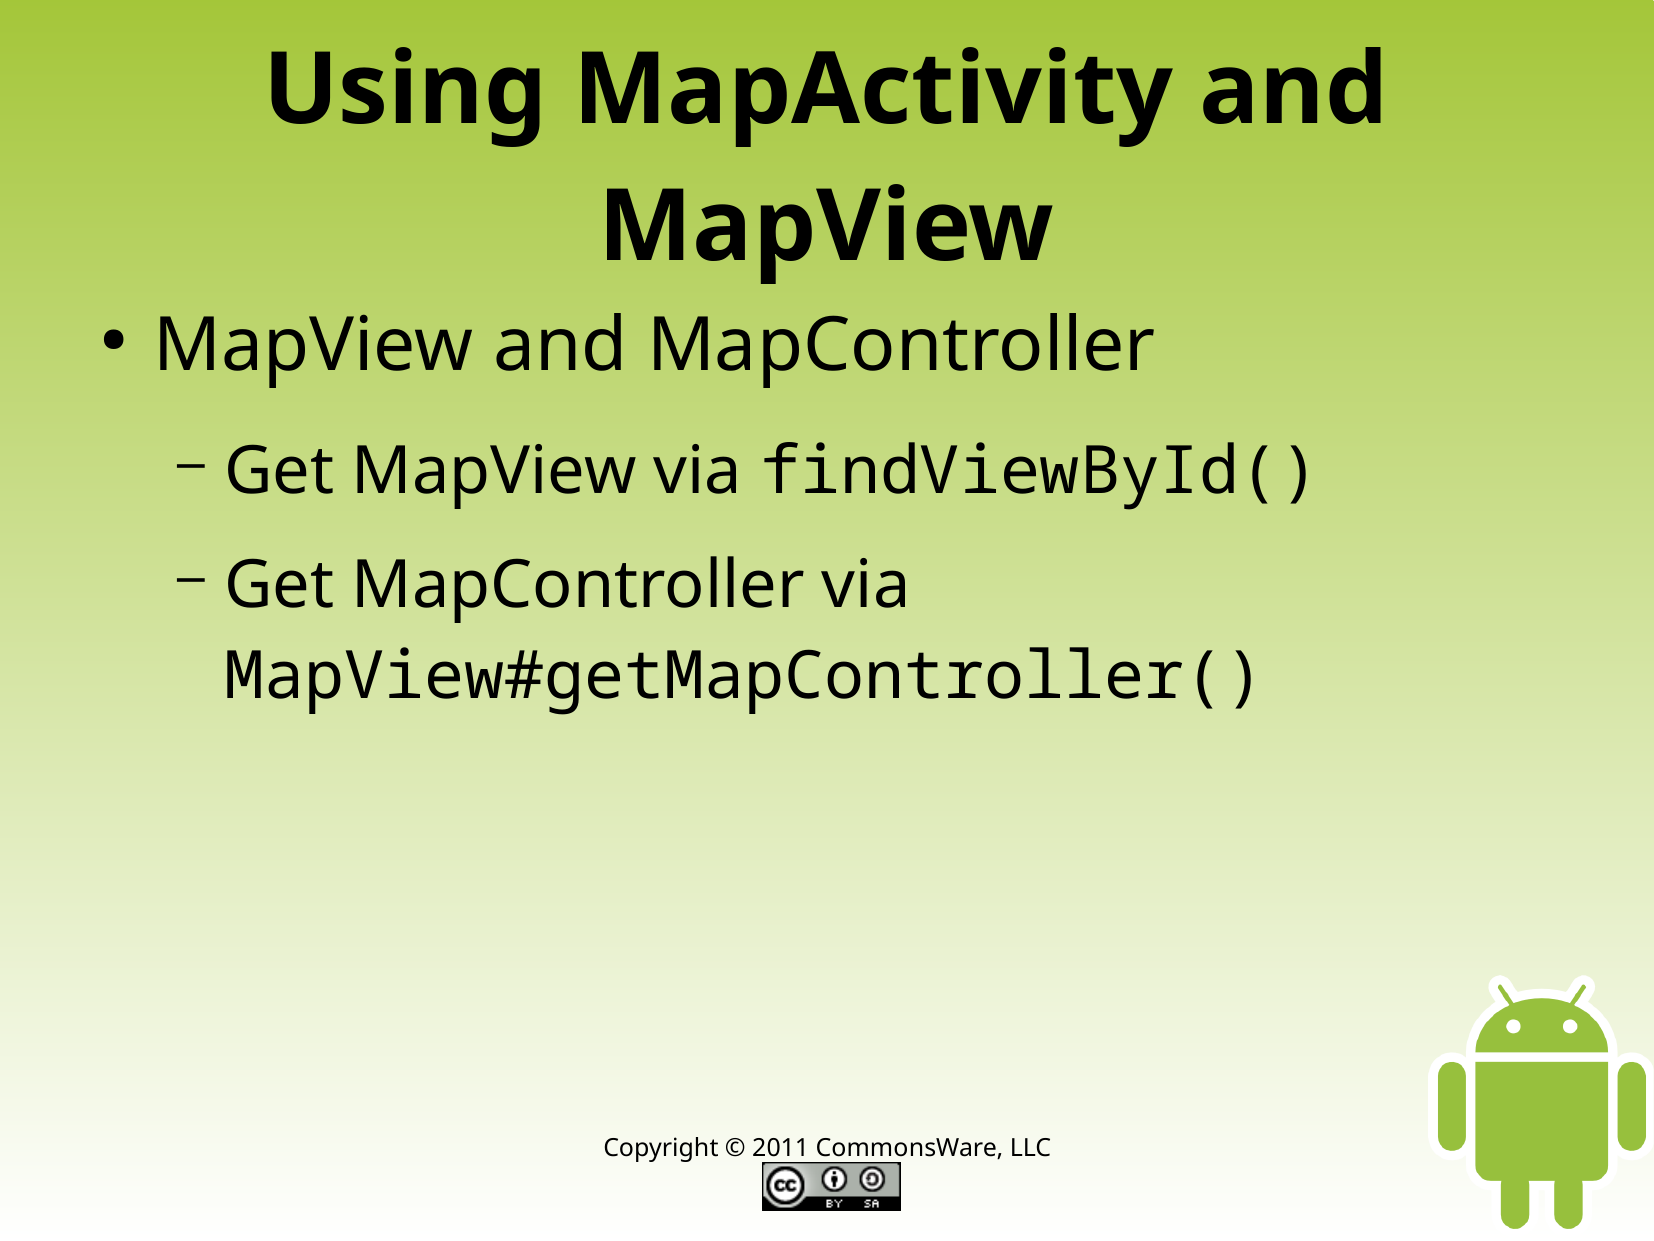

# Using MapActivity and MapView
MapView and MapController
Get MapView via findViewById()
Get MapController via MapView#getMapController()